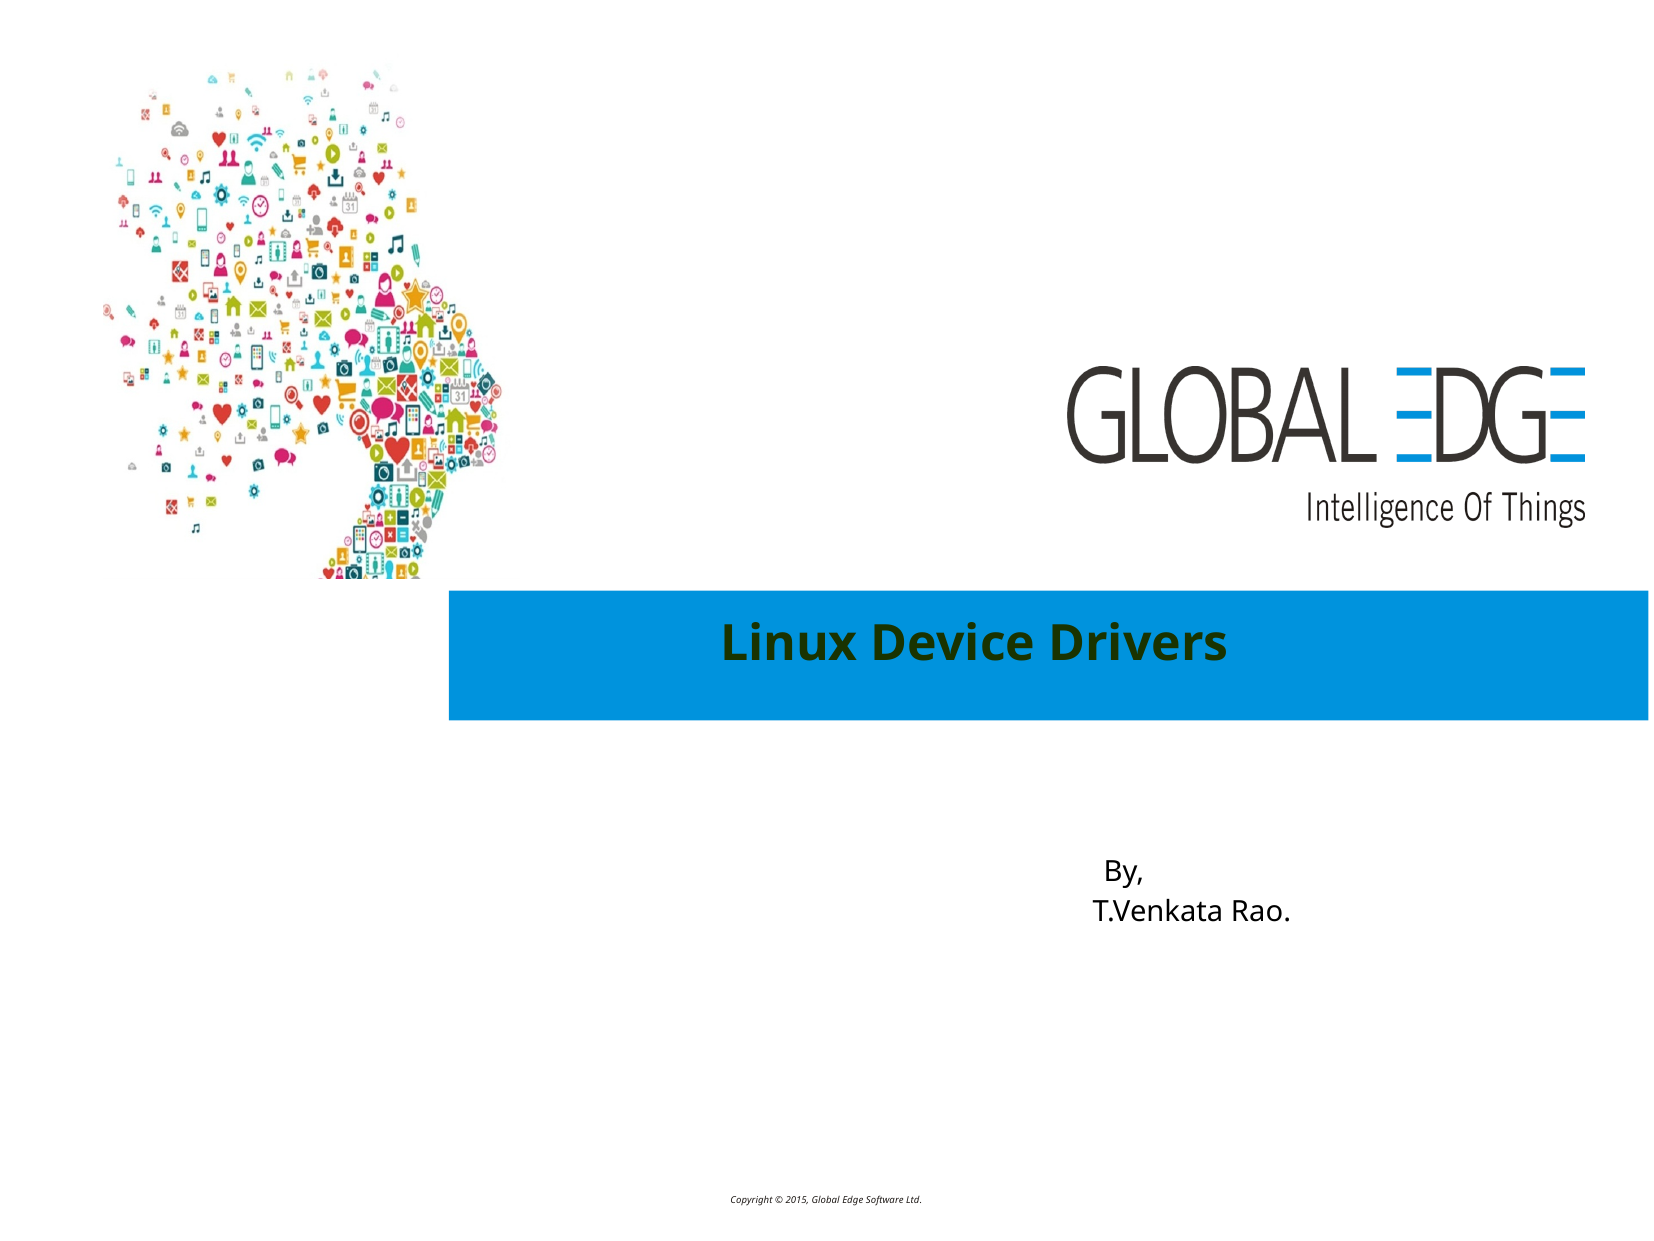

#
 Linux Device Drivers
 By,
 	 T.Venkata Rao.